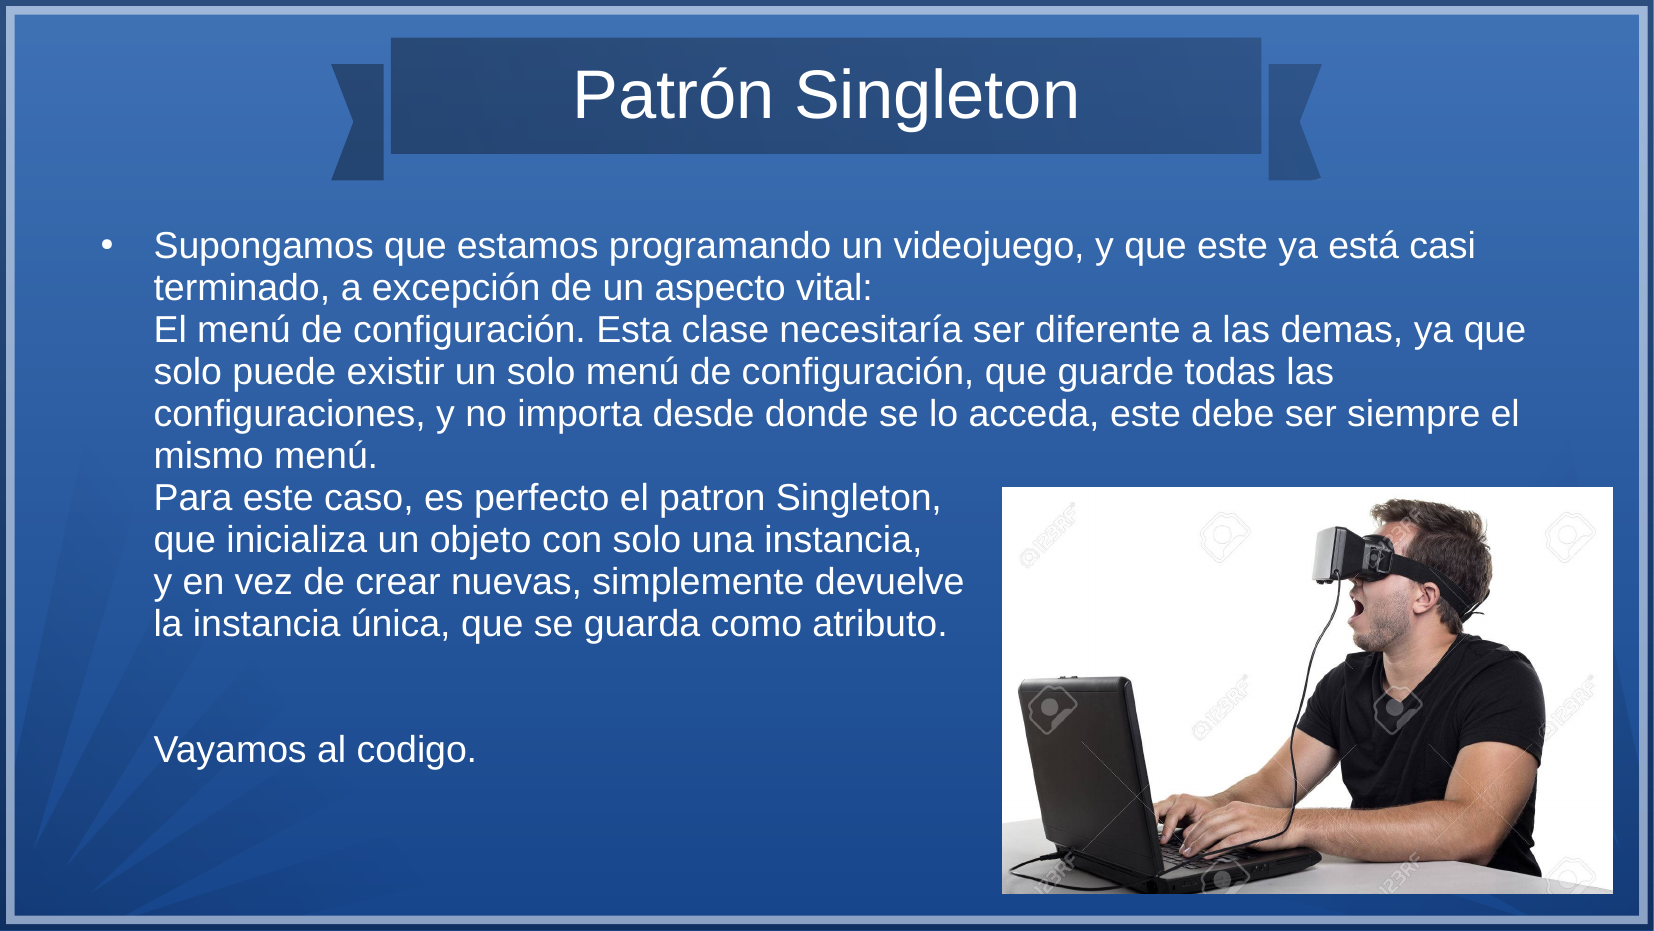

# Patrón Singleton
Supongamos que estamos programando un videojuego, y que este ya está casi terminado, a excepción de un aspecto vital:
El menú de configuración. Esta clase necesitaría ser diferente a las demas, ya que solo puede existir un solo menú de configuración, que guarde todas las configuraciones, y no importa desde donde se lo acceda, este debe ser siempre el mismo menú.
Para este caso, es perfecto el patron Singleton,
que inicializa un objeto con solo una instancia,
y en vez de crear nuevas, simplemente devuelve
la instancia única, que se guarda como atributo.
Vayamos al codigo.